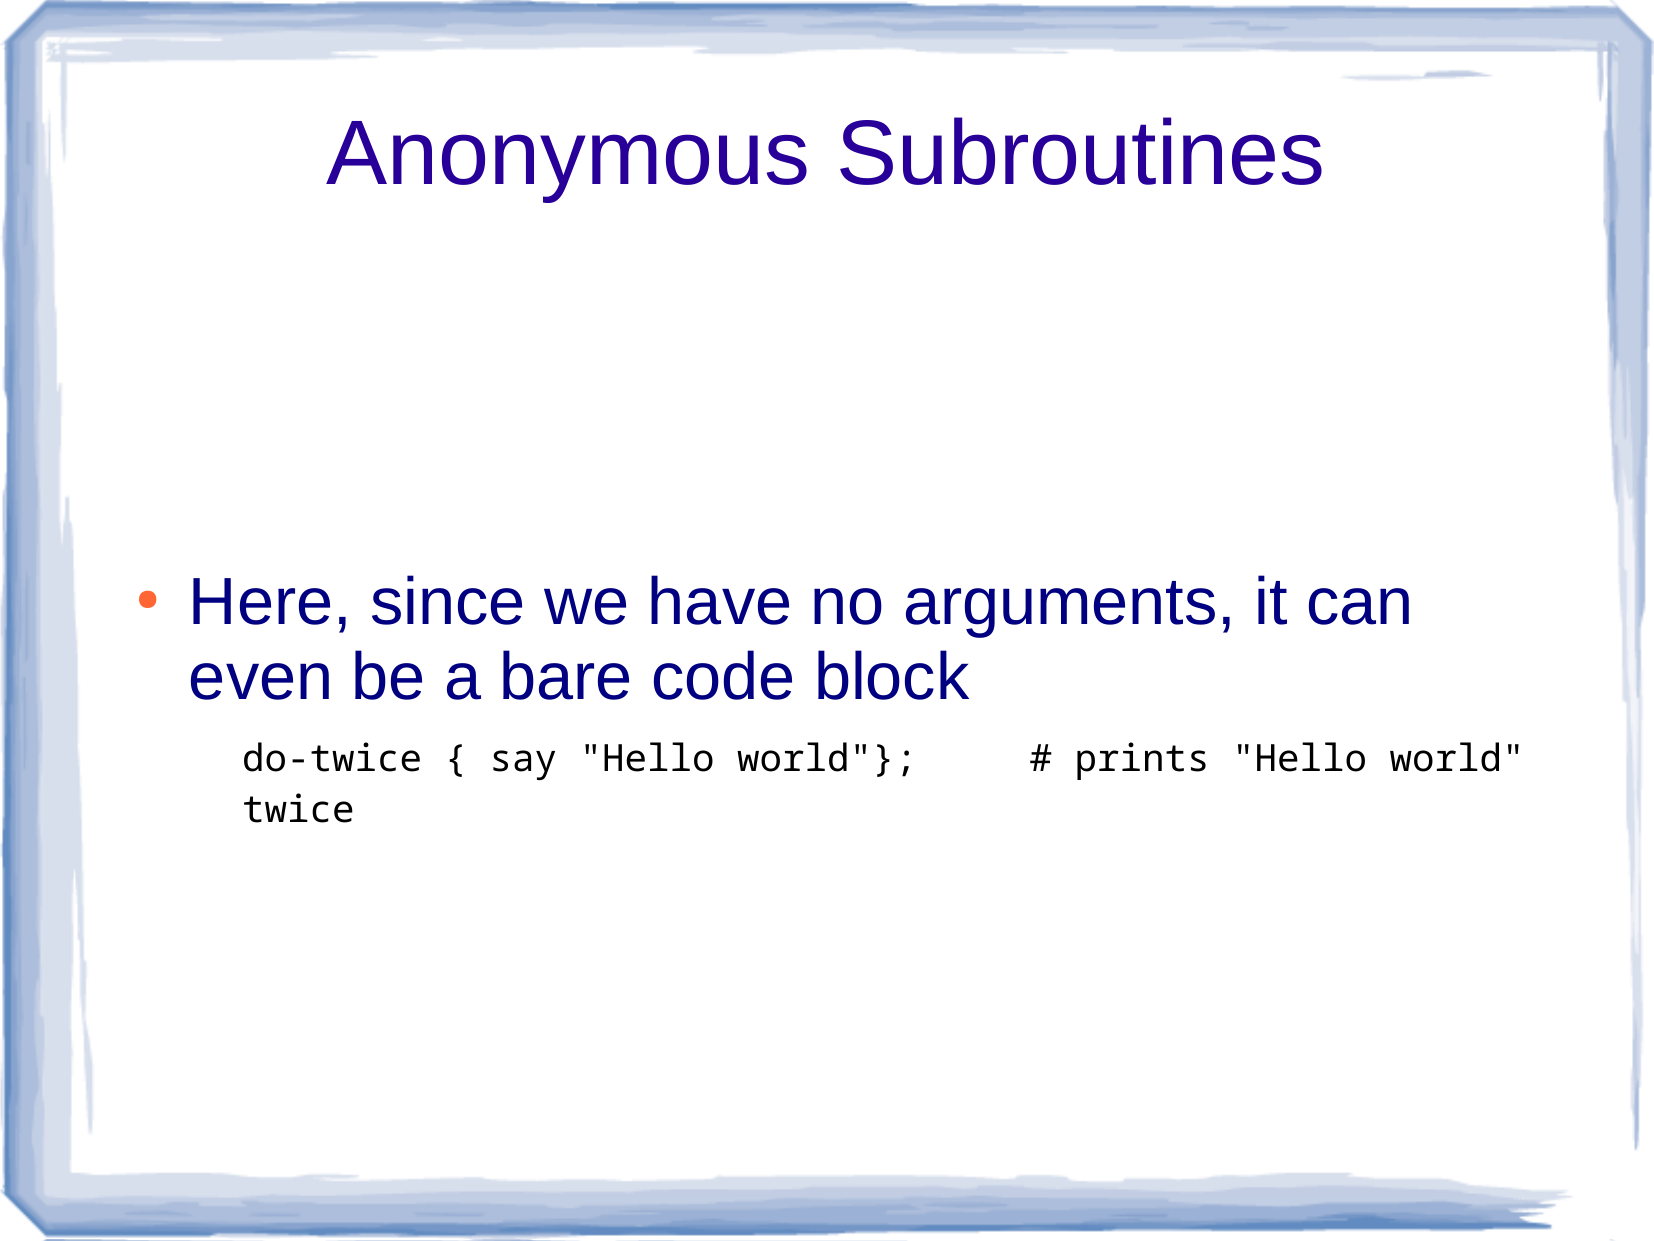

# Anonymous Subroutines
Here, since we have no arguments, it can even be a bare code block
do-twice { say "Hello world"}; # prints "Hello world" twice